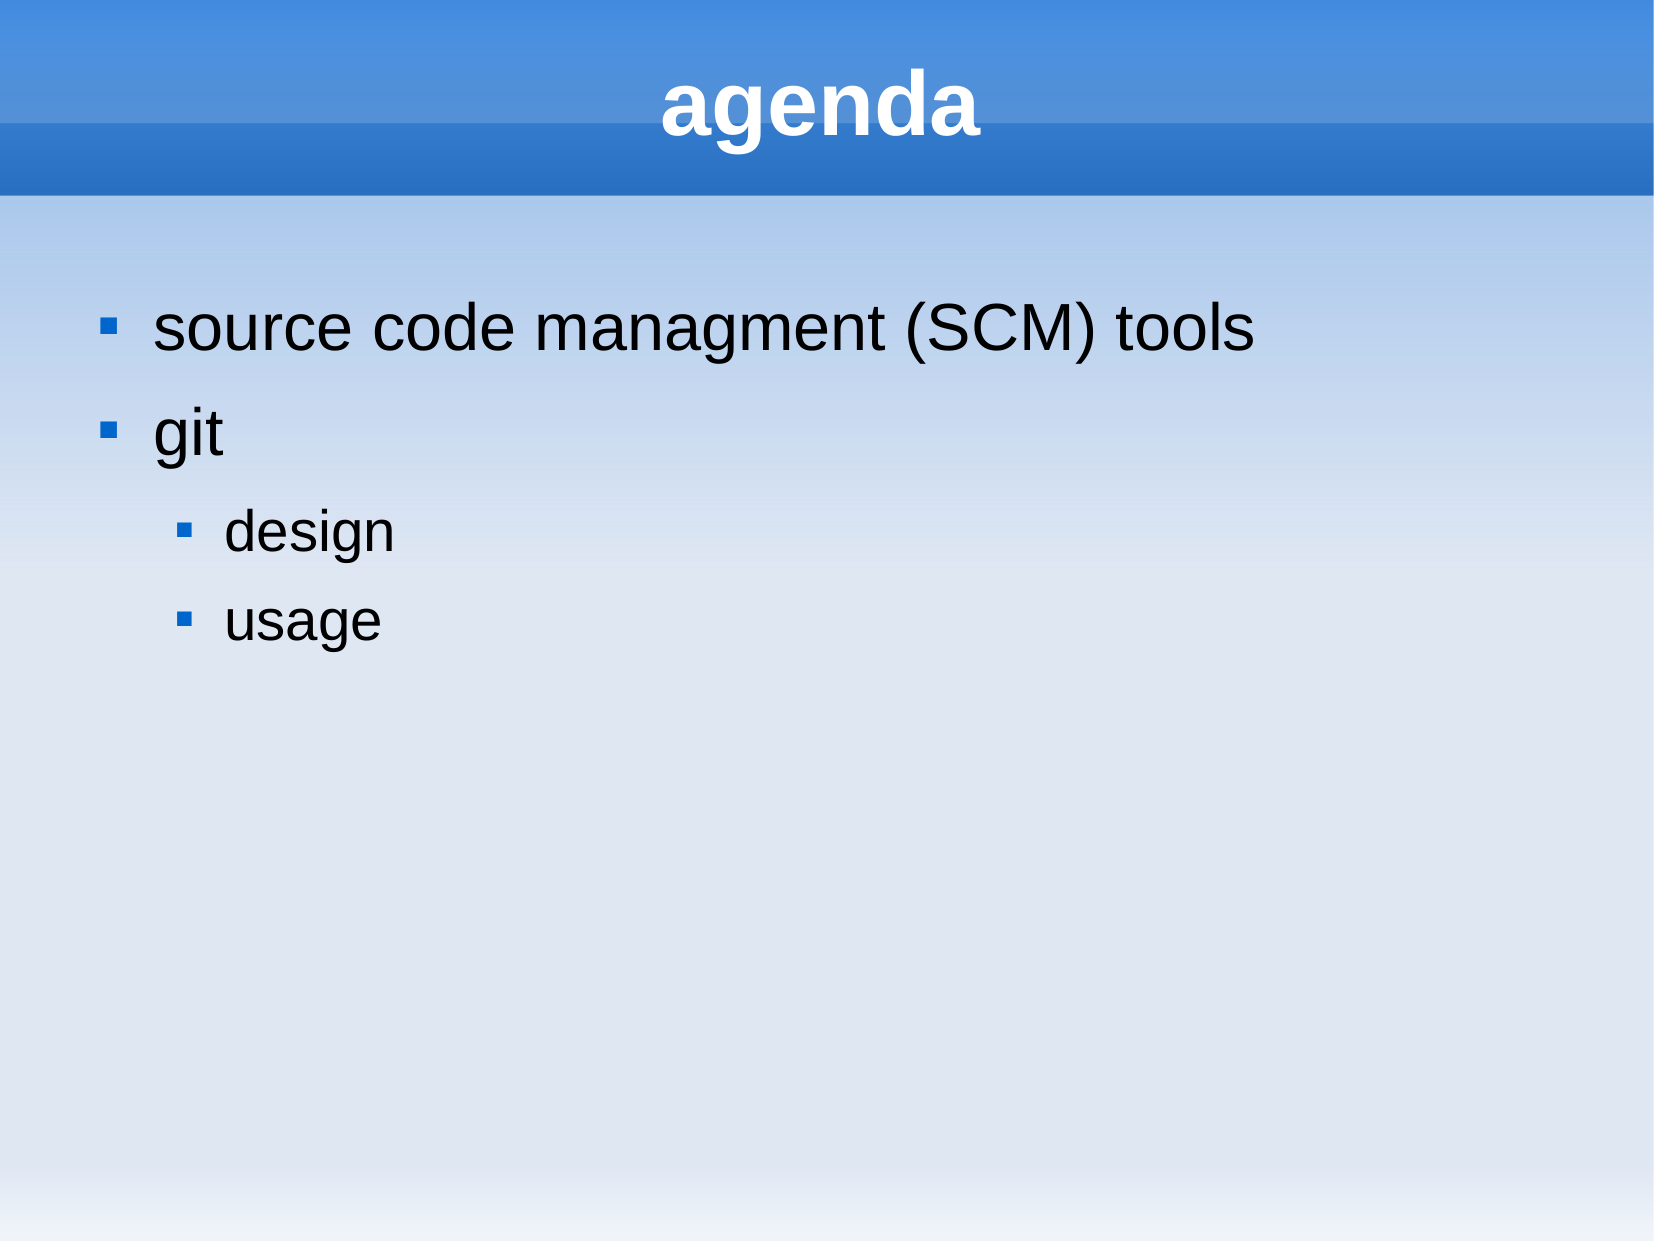

# agenda
source code managment (SCM) tools
git
design
usage